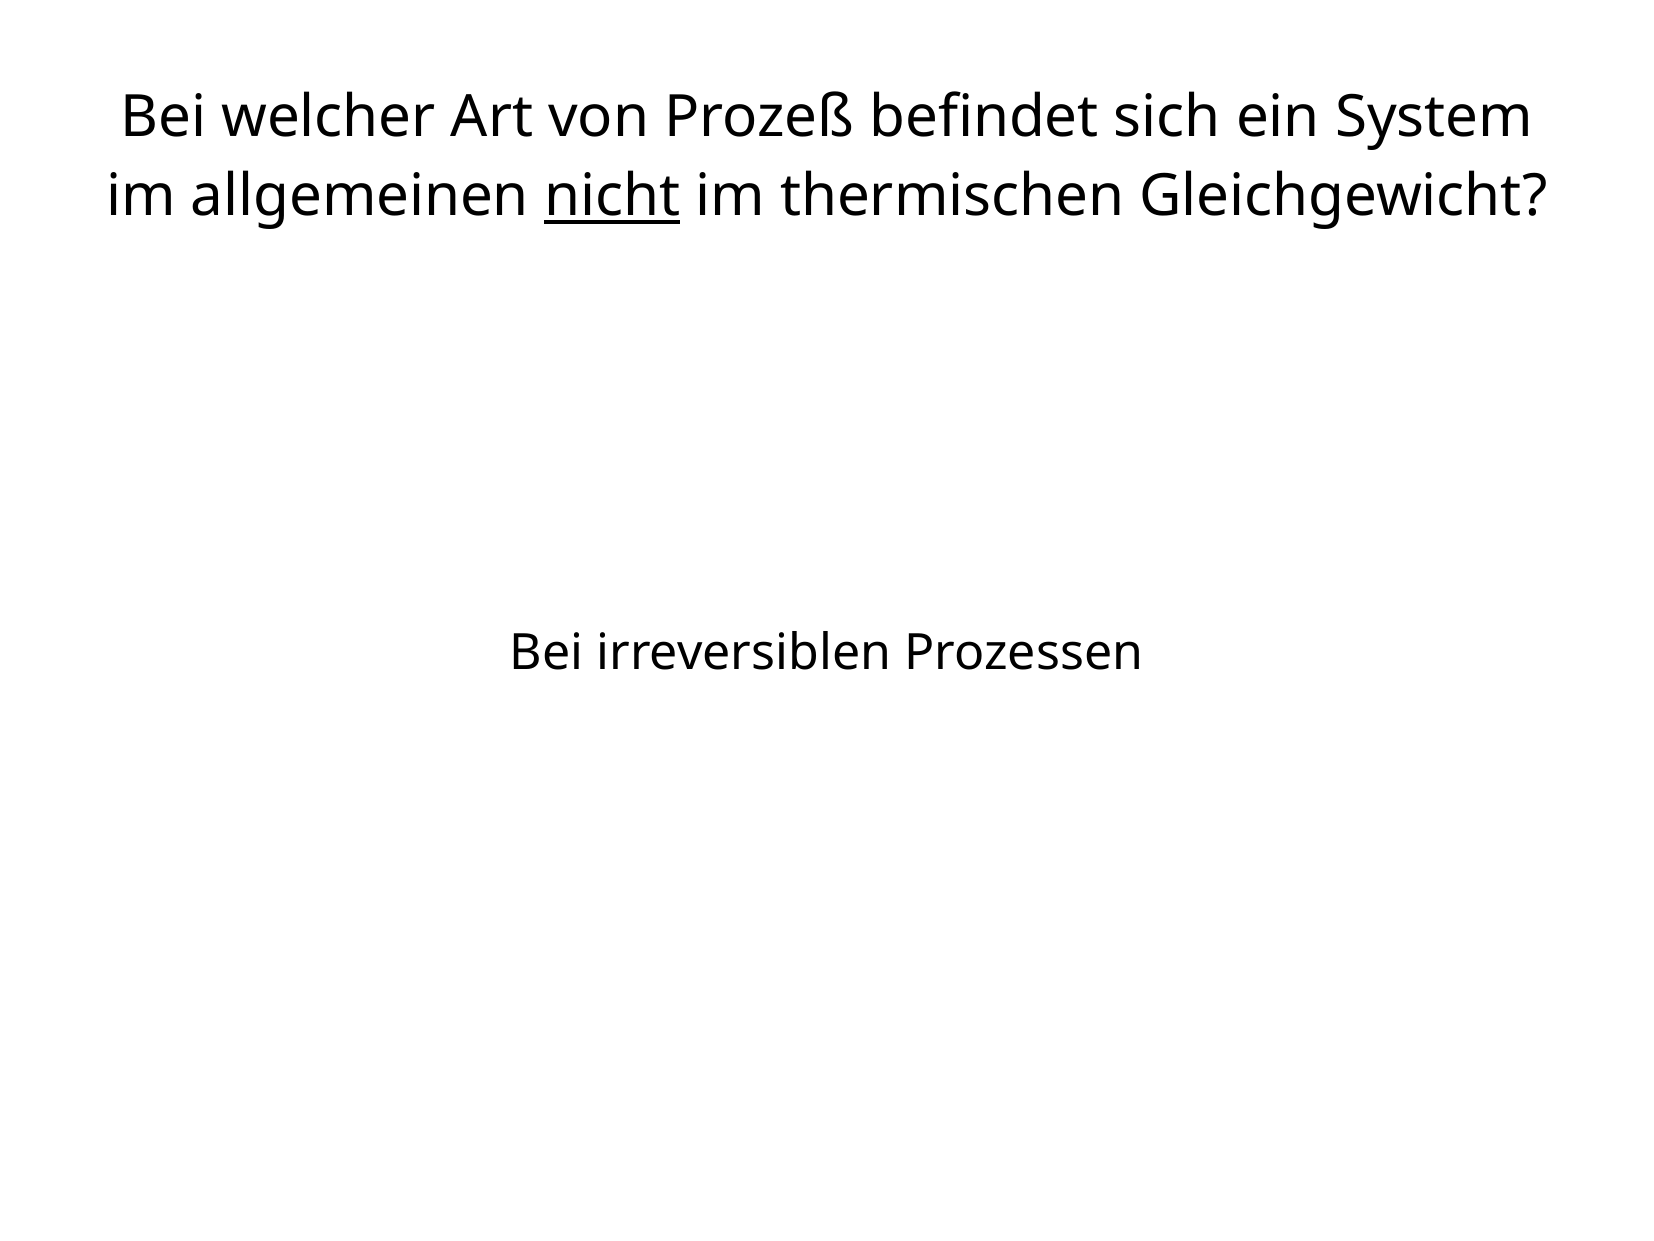

# Bei welcher Art von Prozeß befindet sich ein System im allgemeinen nicht im thermischen Gleichgewicht?
Bei irreversiblen Prozessen